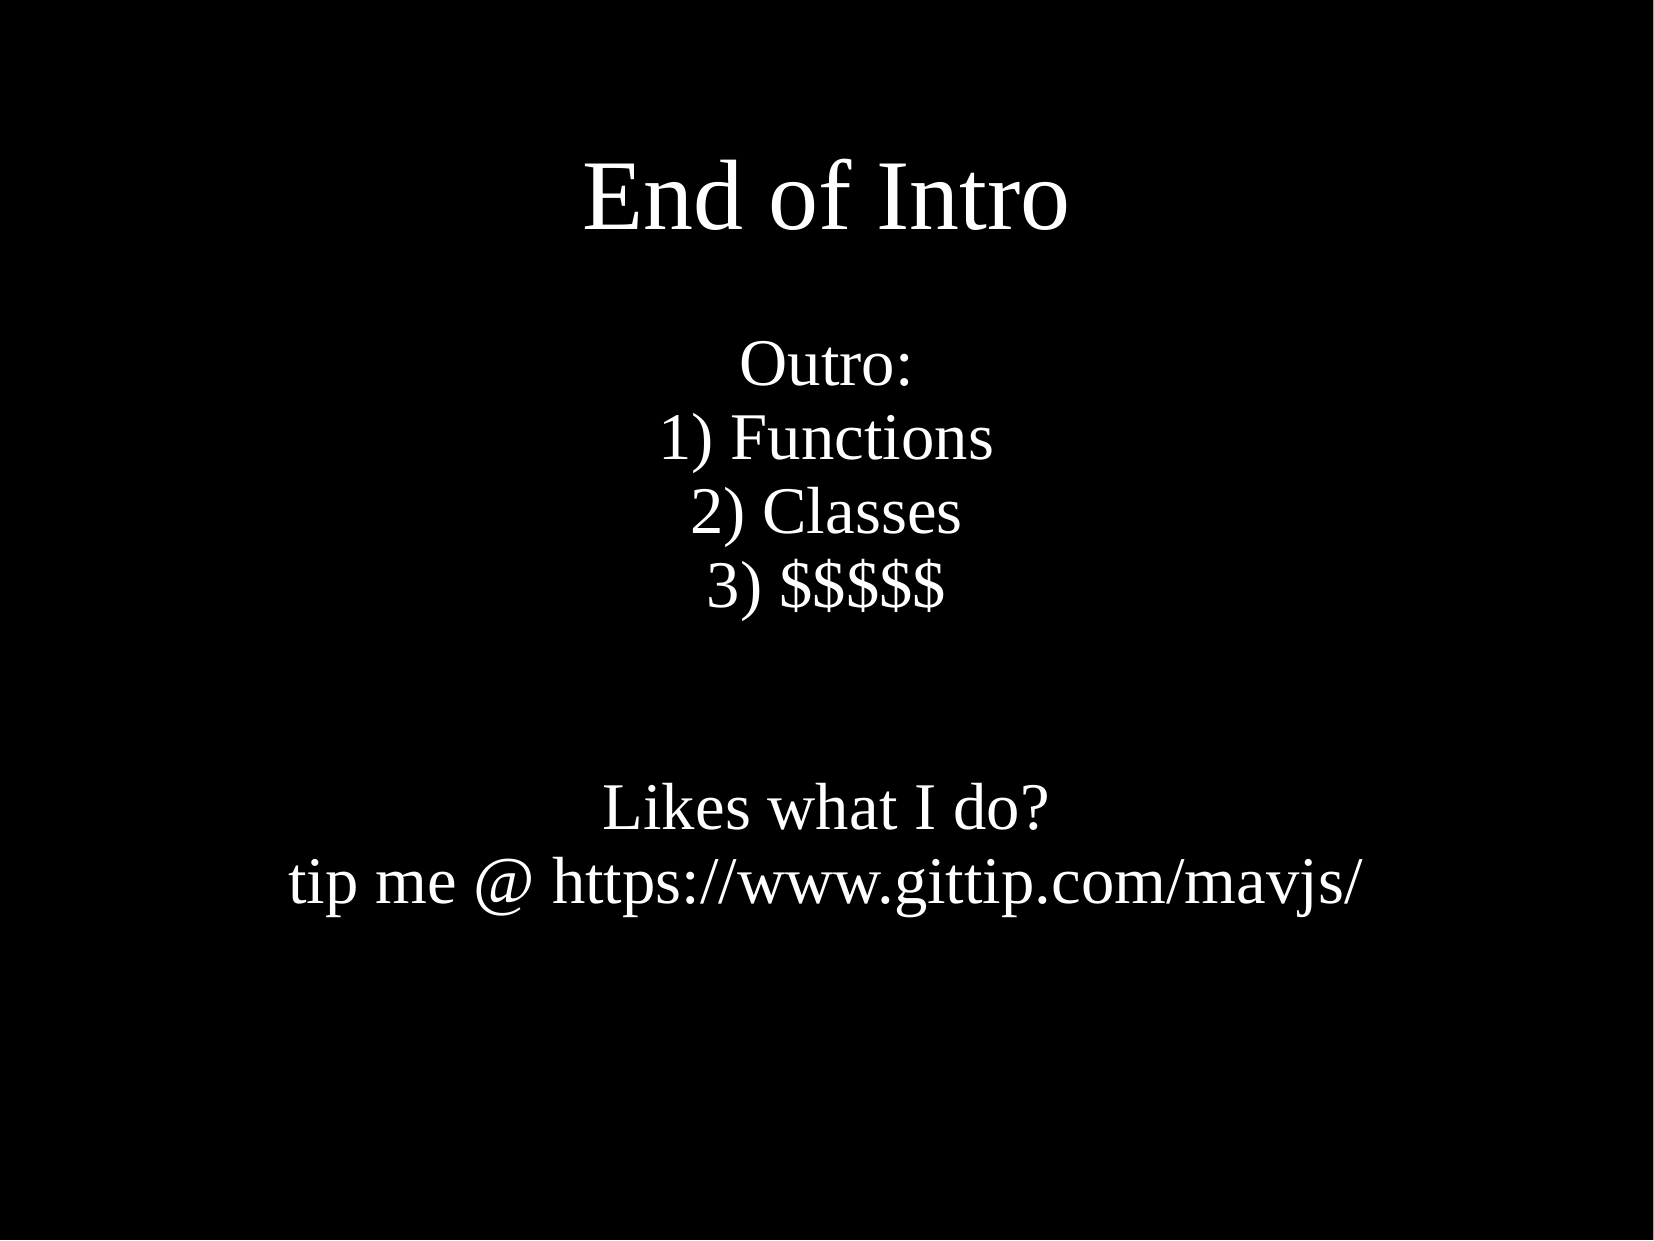

# End of Intro
Outro:
1) Functions
2) Classes
3) $$$$$
Likes what I do?
tip me @ https://www.gittip.com/mavjs/